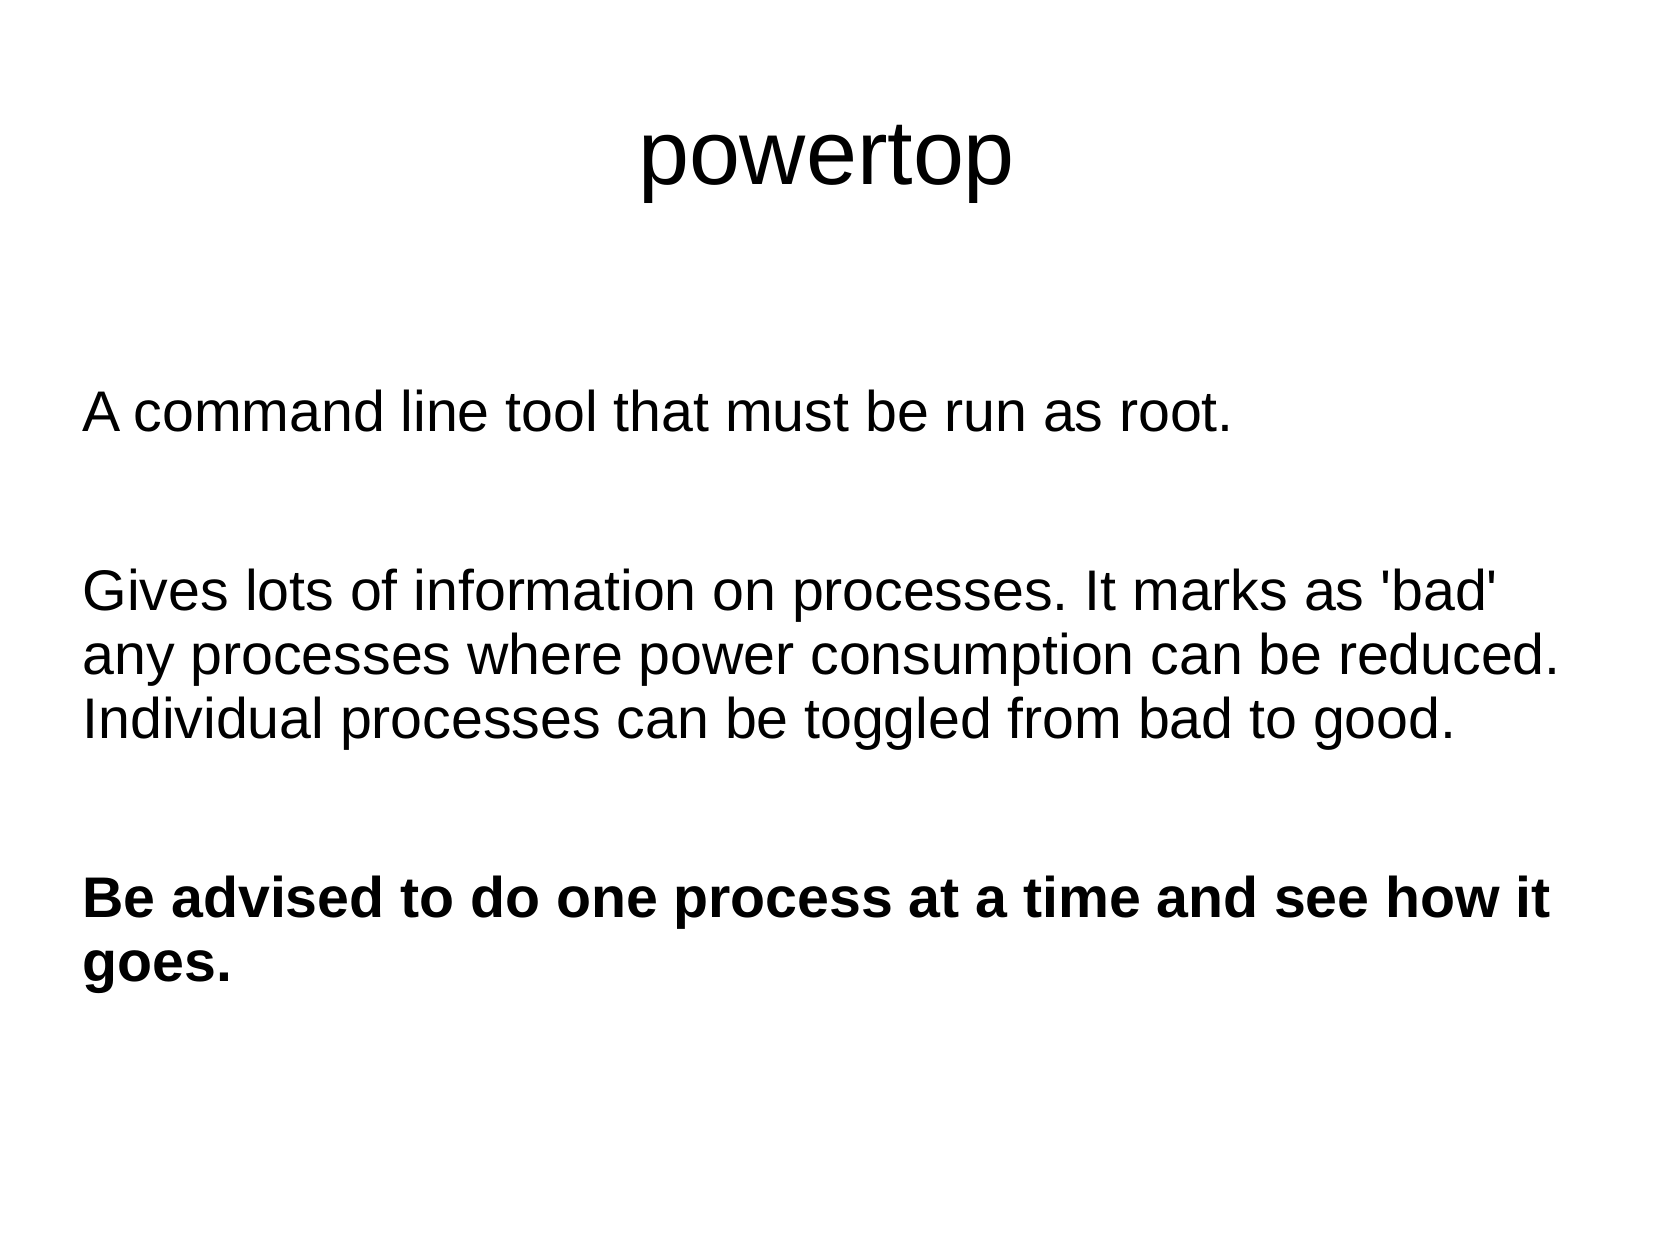

# powertop
A command line tool that must be run as root.
Gives lots of information on processes. It marks as 'bad' any processes where power consumption can be reduced. Individual processes can be toggled from bad to good.
Be advised to do one process at a time and see how it goes.